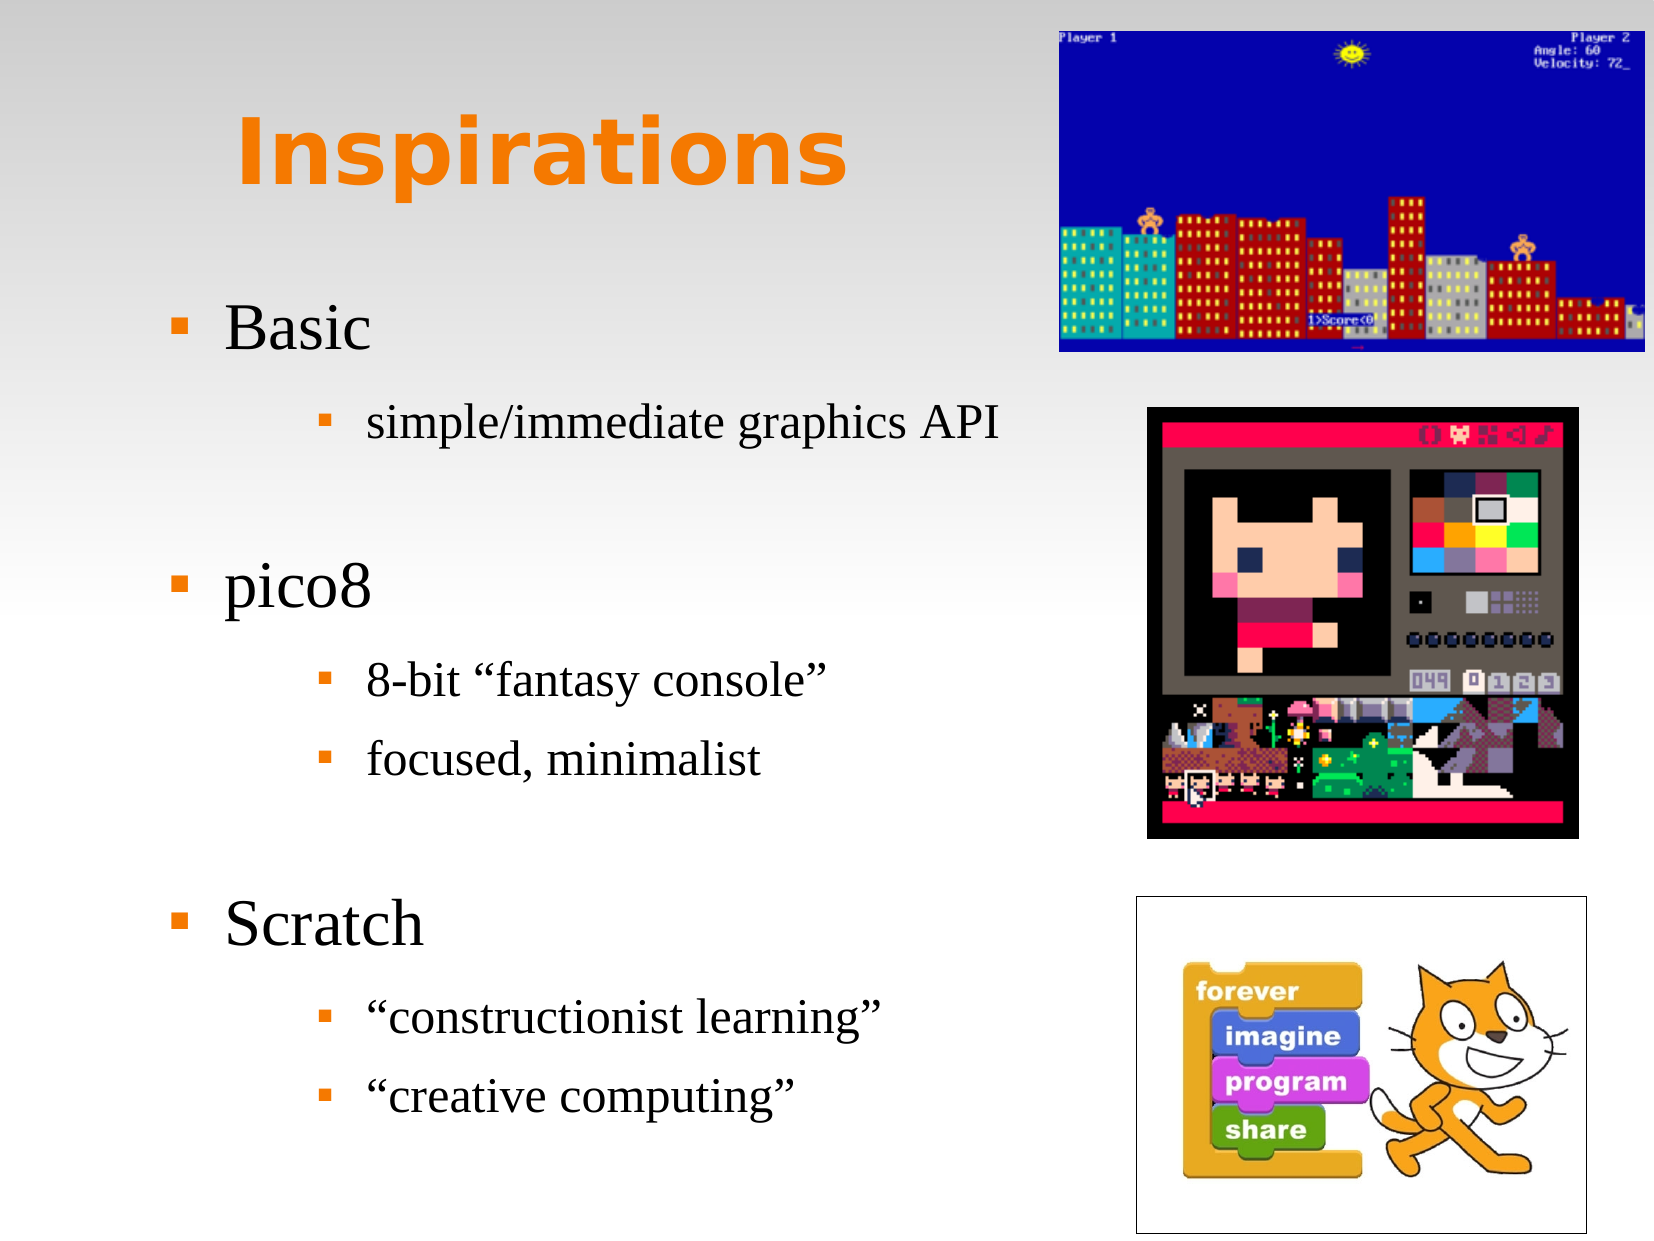

# Inspirations
Basic
simple/immediate graphics API
pico8
8-bit “fantasy console”
focused, minimalist
Scratch
“constructionist learning”
“creative computing”